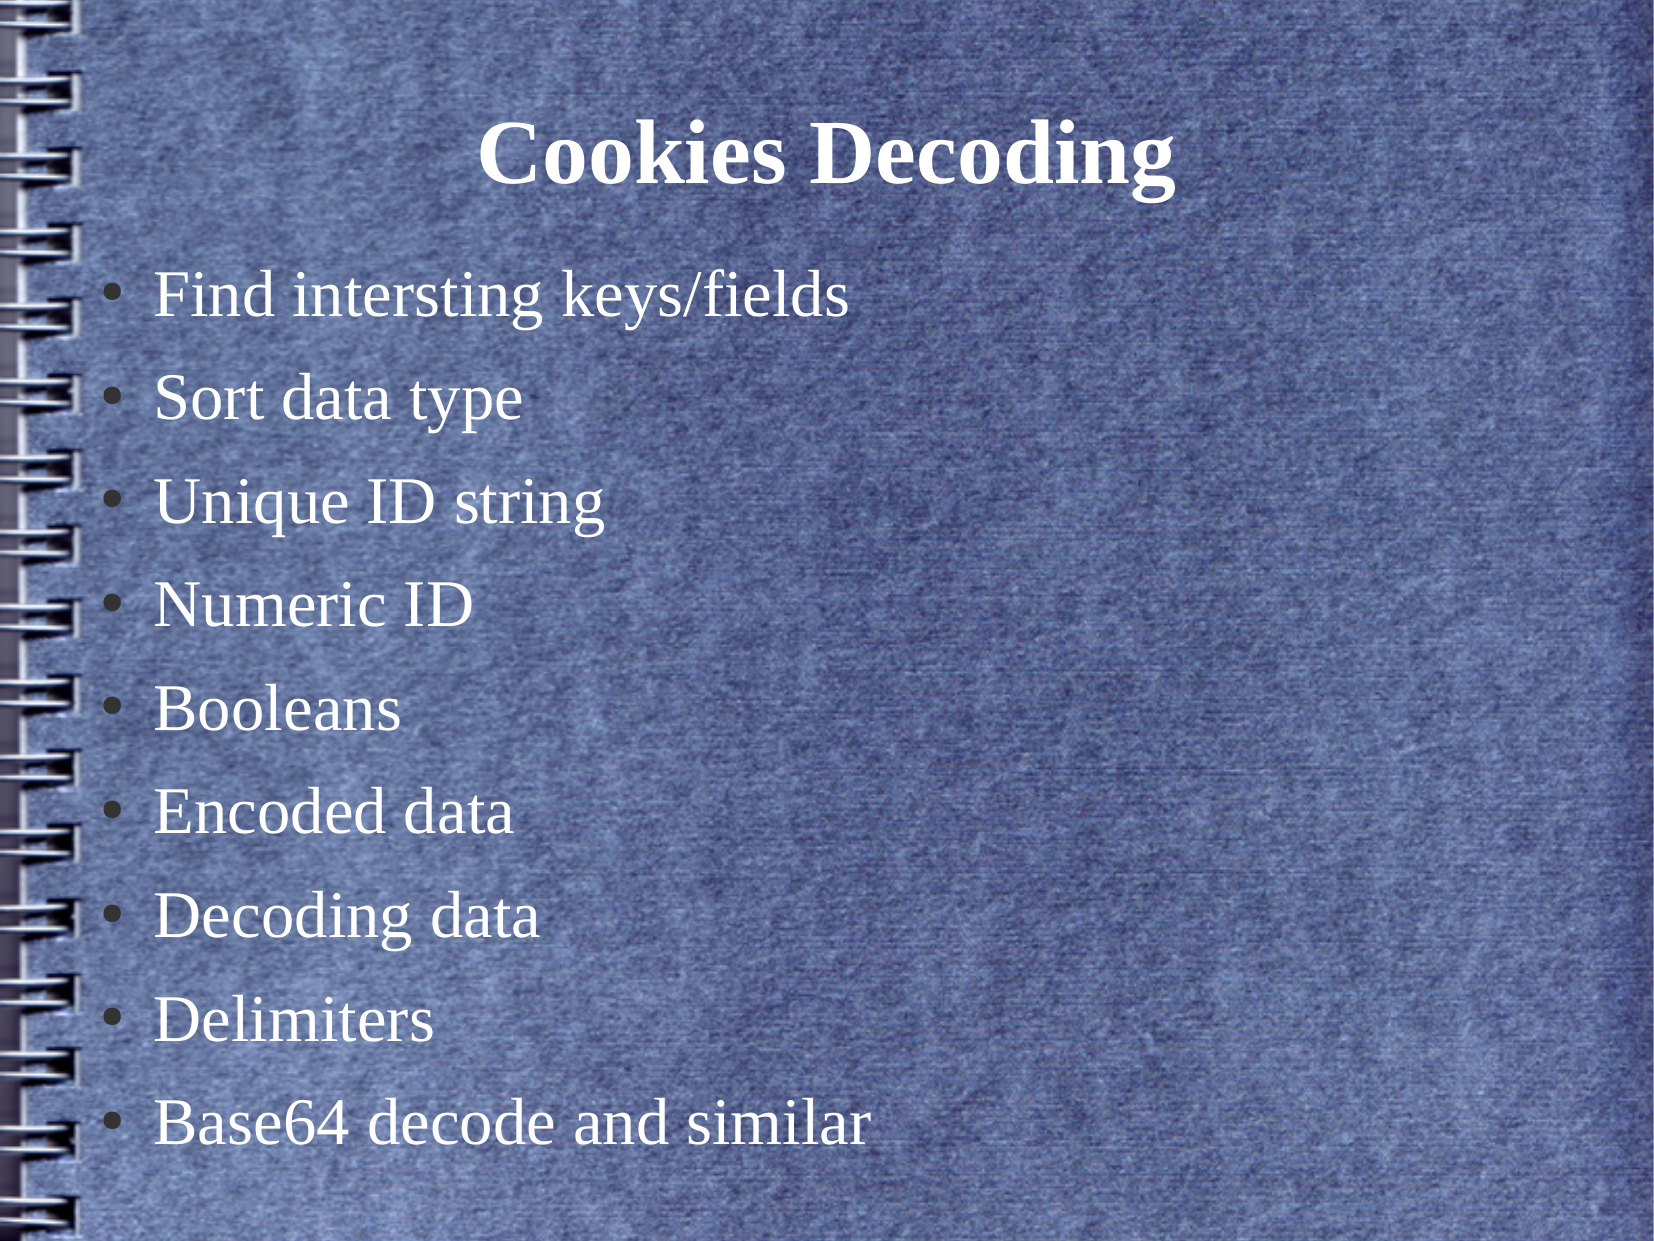

# Cookies Decoding
Find intersting keys/fields
Sort data type
Unique ID string
Numeric ID
Booleans
Encoded data
Decoding data
Delimiters
Base64 decode and similar